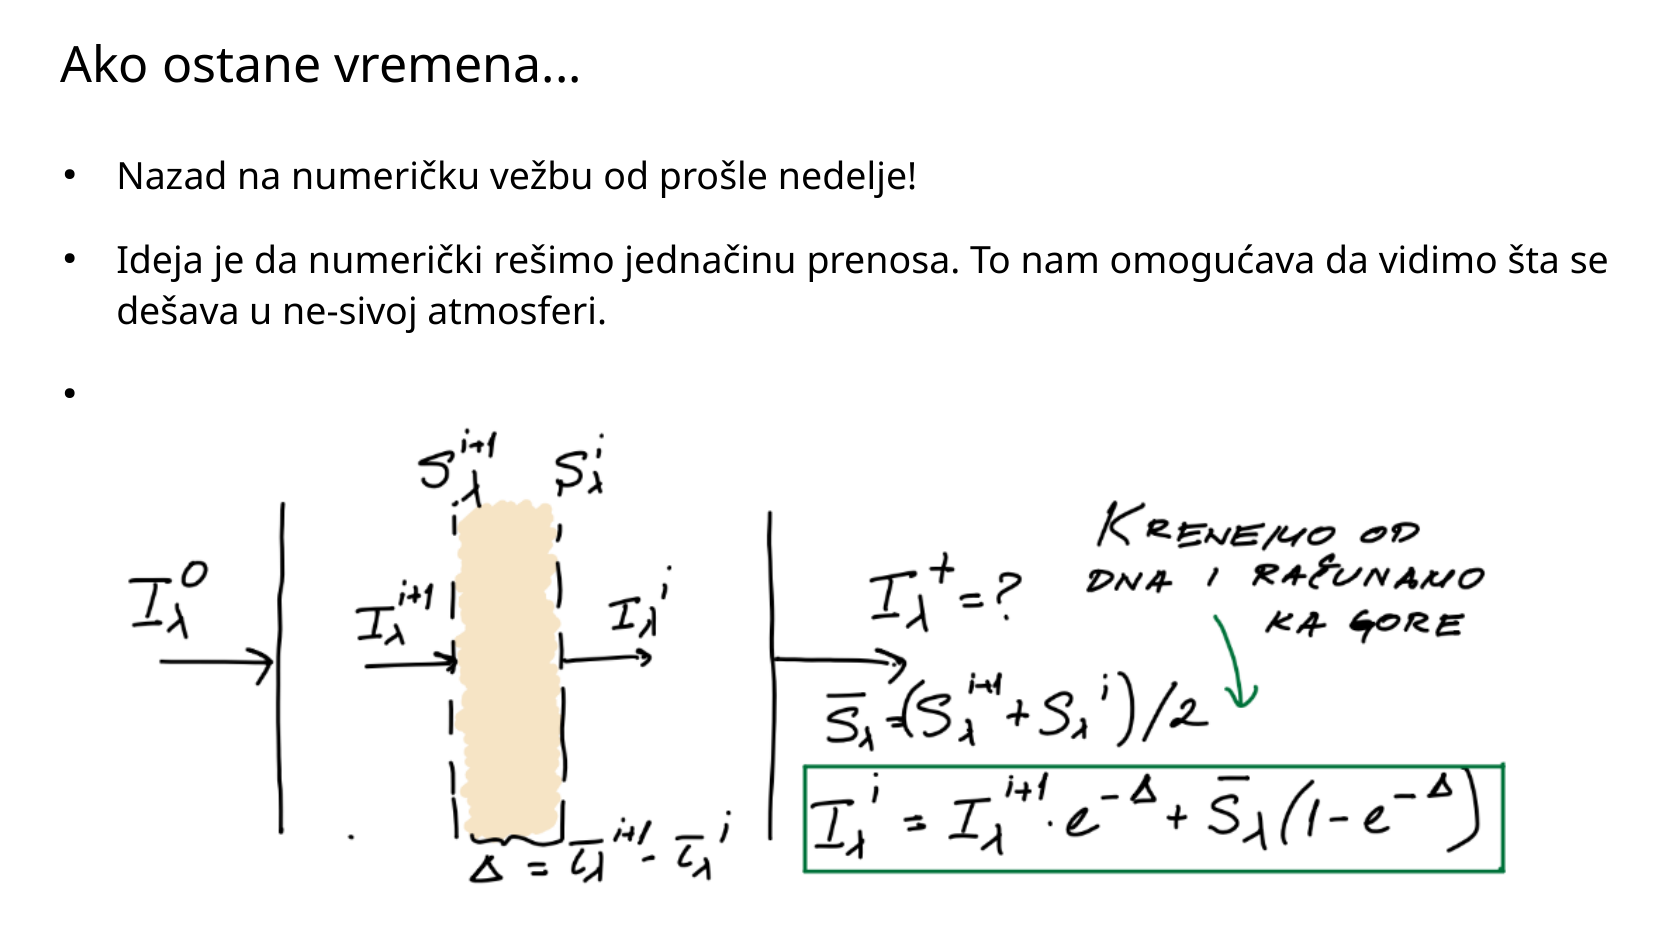

# Ako ostane vremena...
Nazad na numeričku vežbu od prošle nedelje!
Ideja je da numerički rešimo jednačinu prenosa. To nam omogućava da vidimo šta se dešava u ne-sivoj atmosferi.
I da nadjemo numeričko rešenje Milneovog problema.